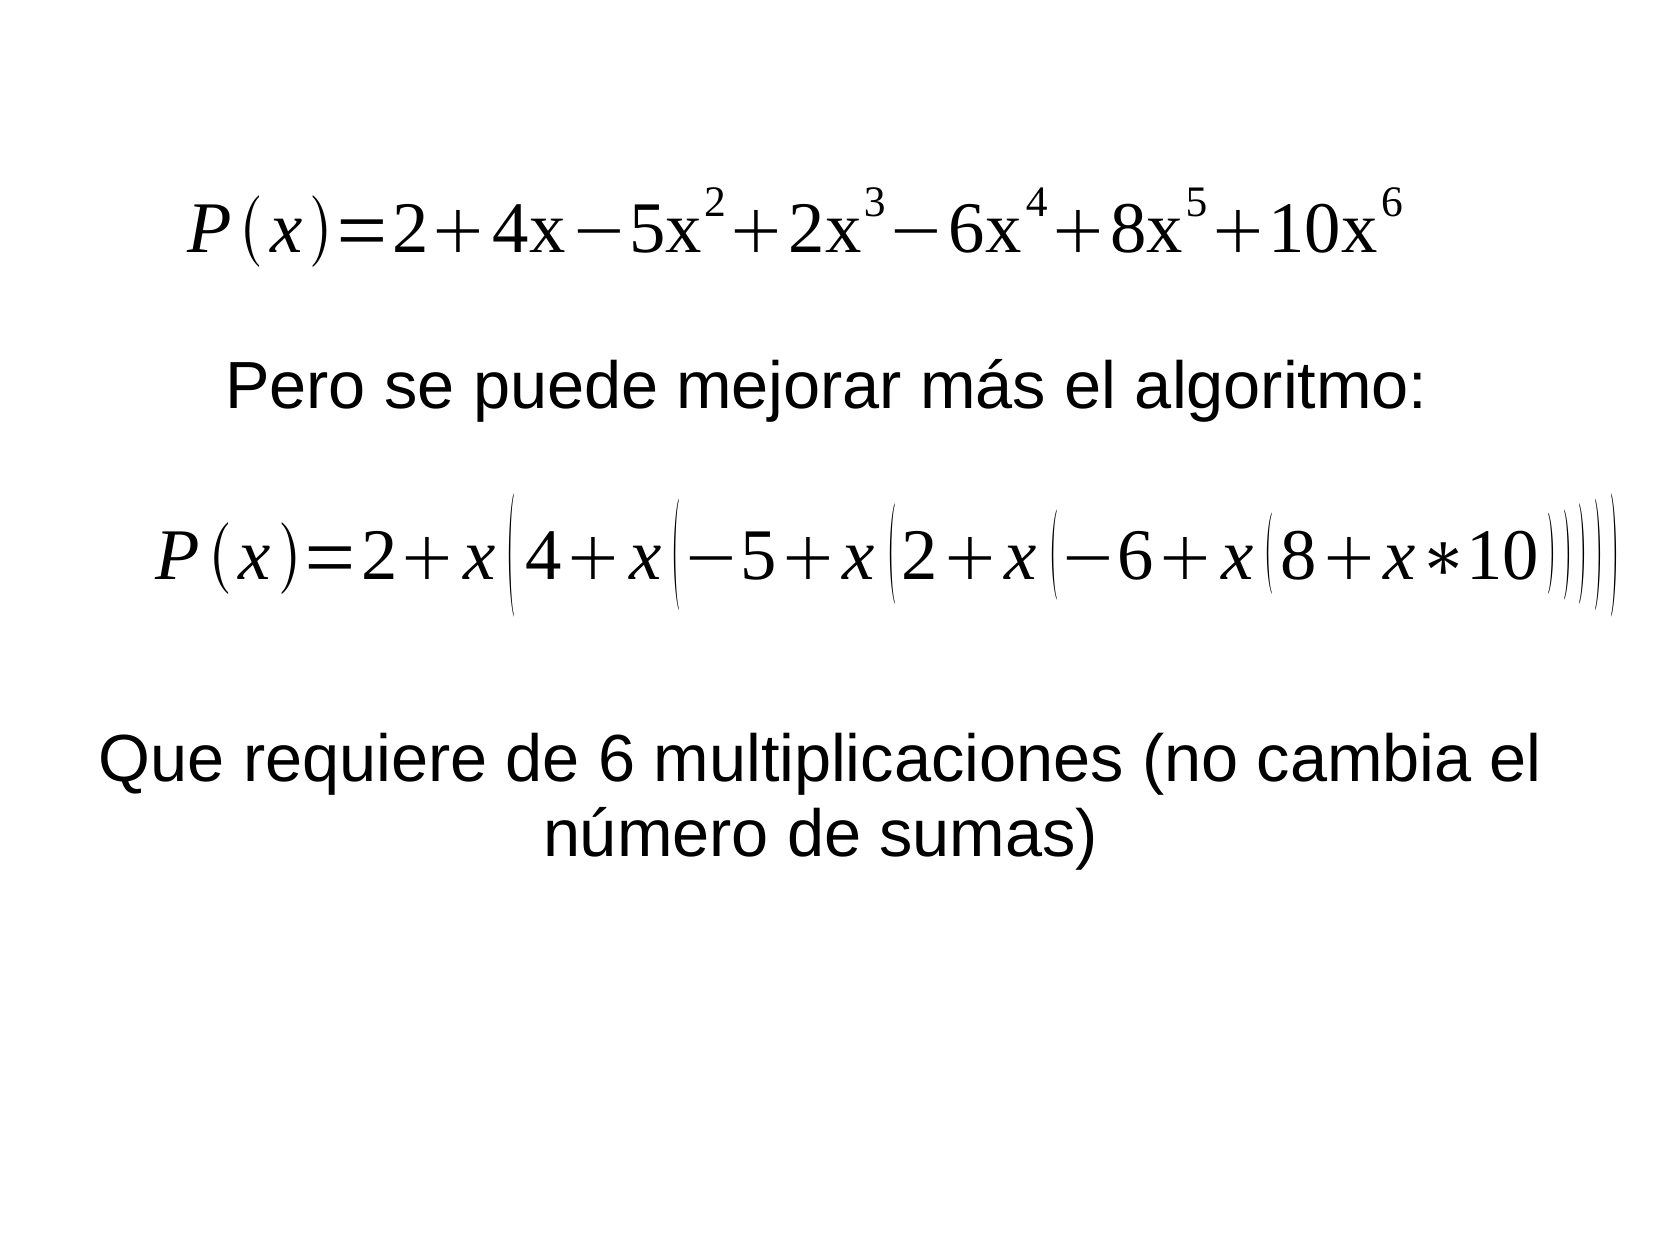

#
Pero se puede mejorar más el algoritmo:
Que requiere de 6 multiplicaciones (no cambia el número de sumas)